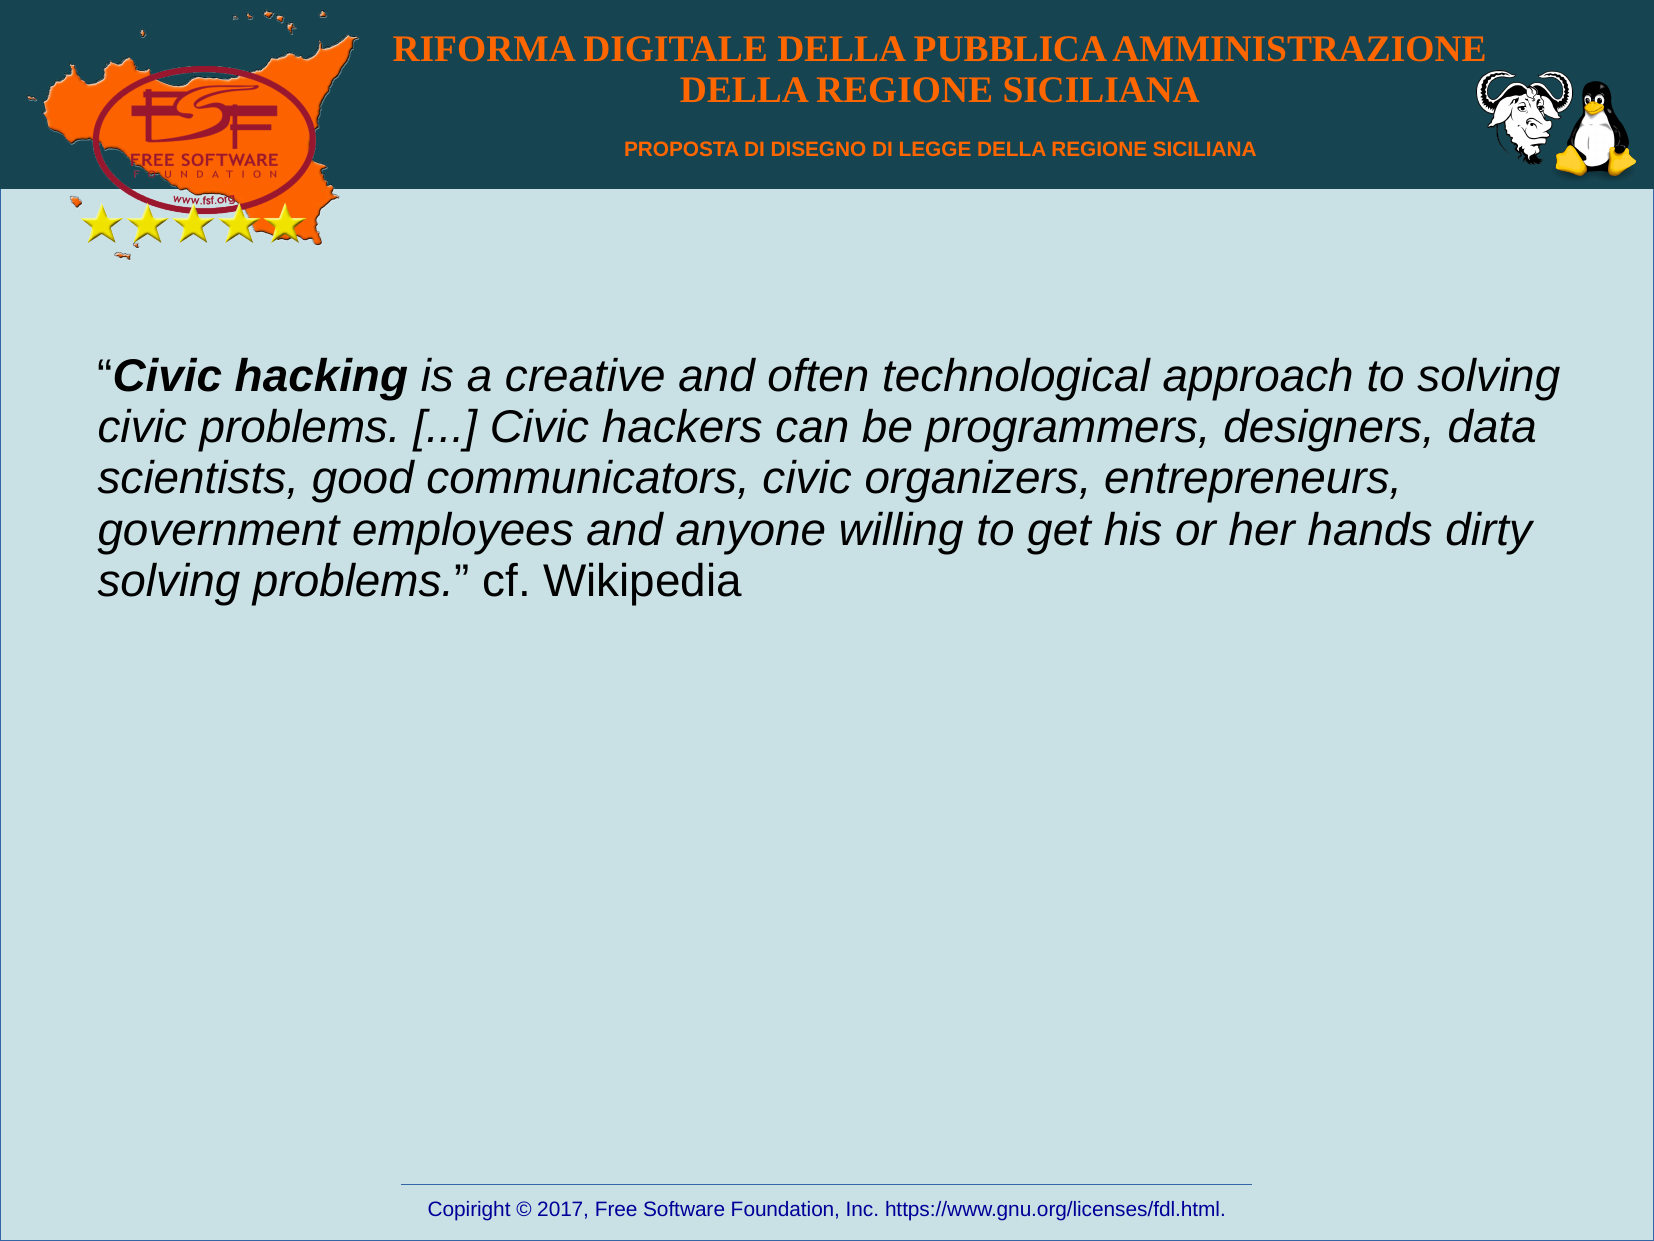

“Civic hacking is a creative and often technological approach to solving civic problems. [...] Civic hackers can be programmers, designers, data scientists, good communicators, civic organizers, entrepreneurs, government employees and anyone willing to get his or her hands dirty solving problems.” cf. Wikipedia
Open Street Map - http://wiki.openstreetmap.org/wiki/File:Public-images-osm_logo.svg